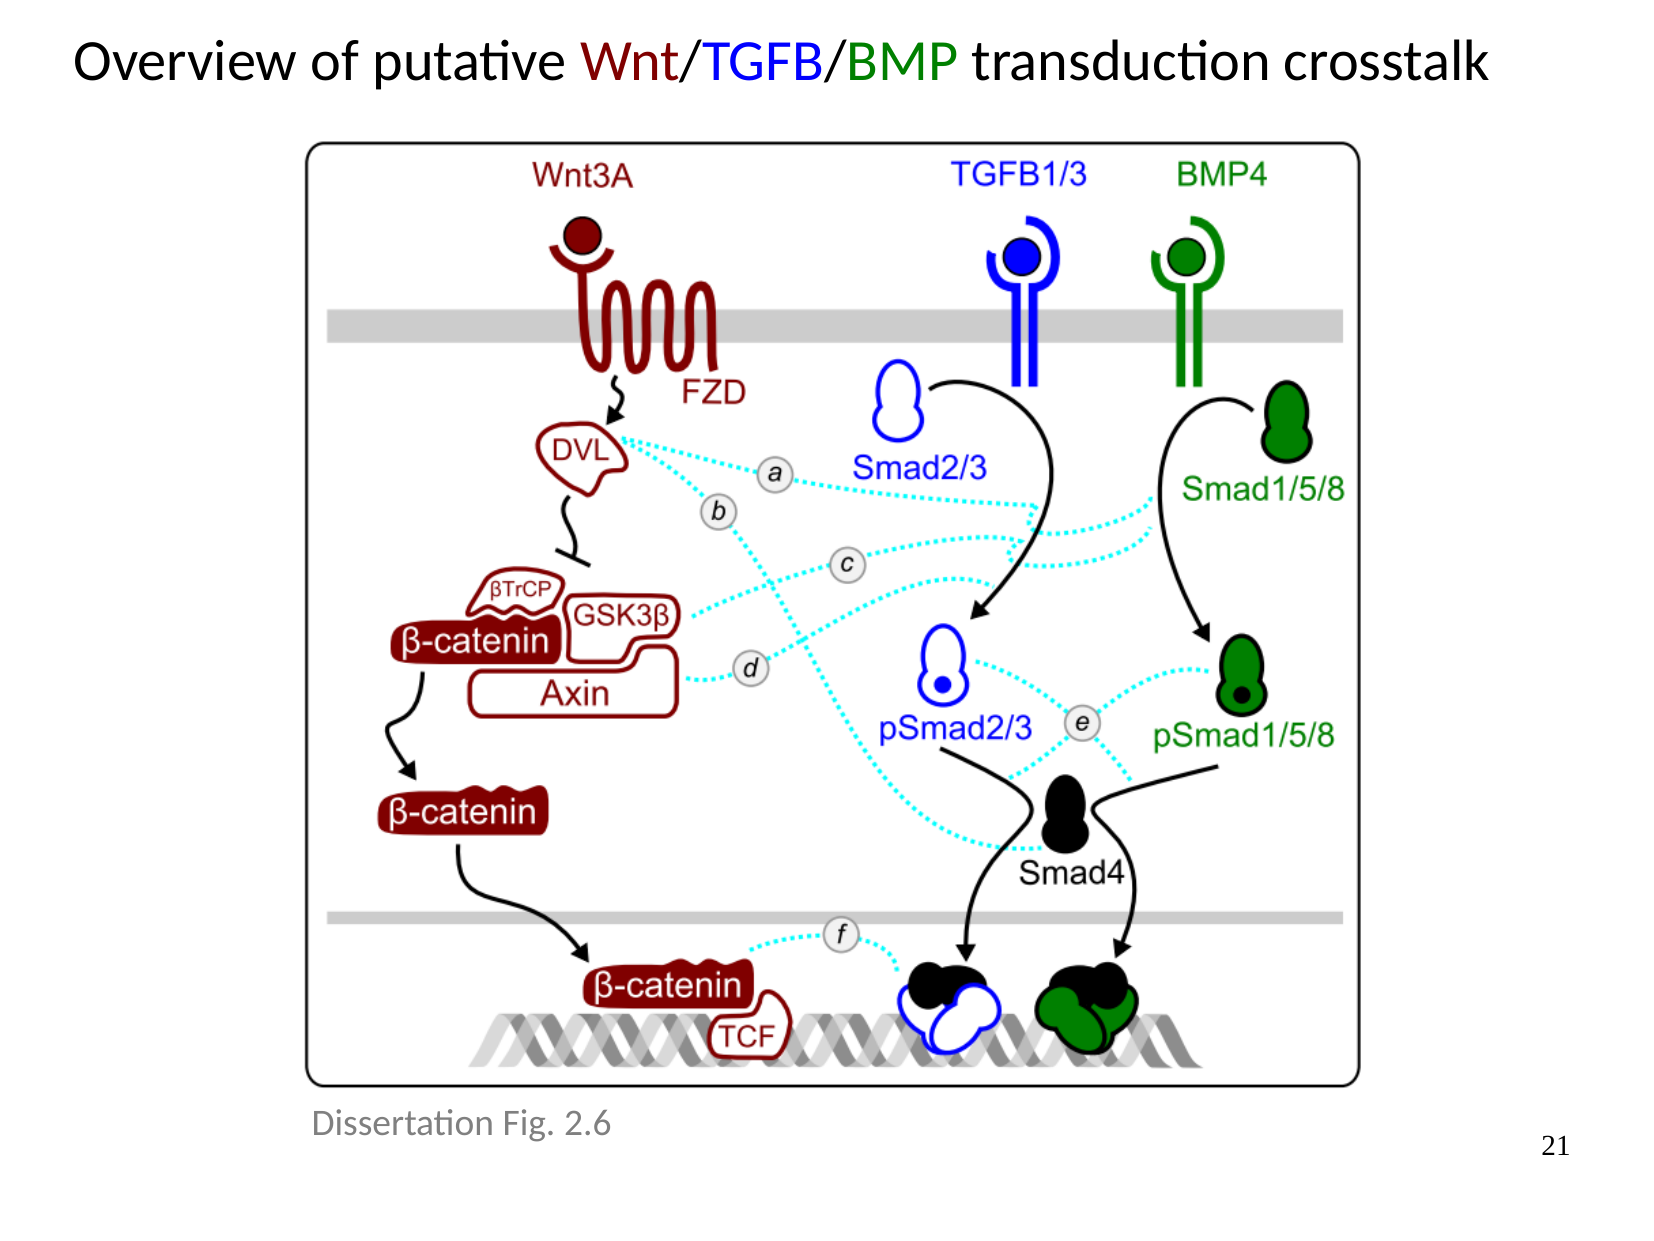

Overview of putative Wnt/TGFB/BMP transduction crosstalk
Dissertation Fig. 2.6
21